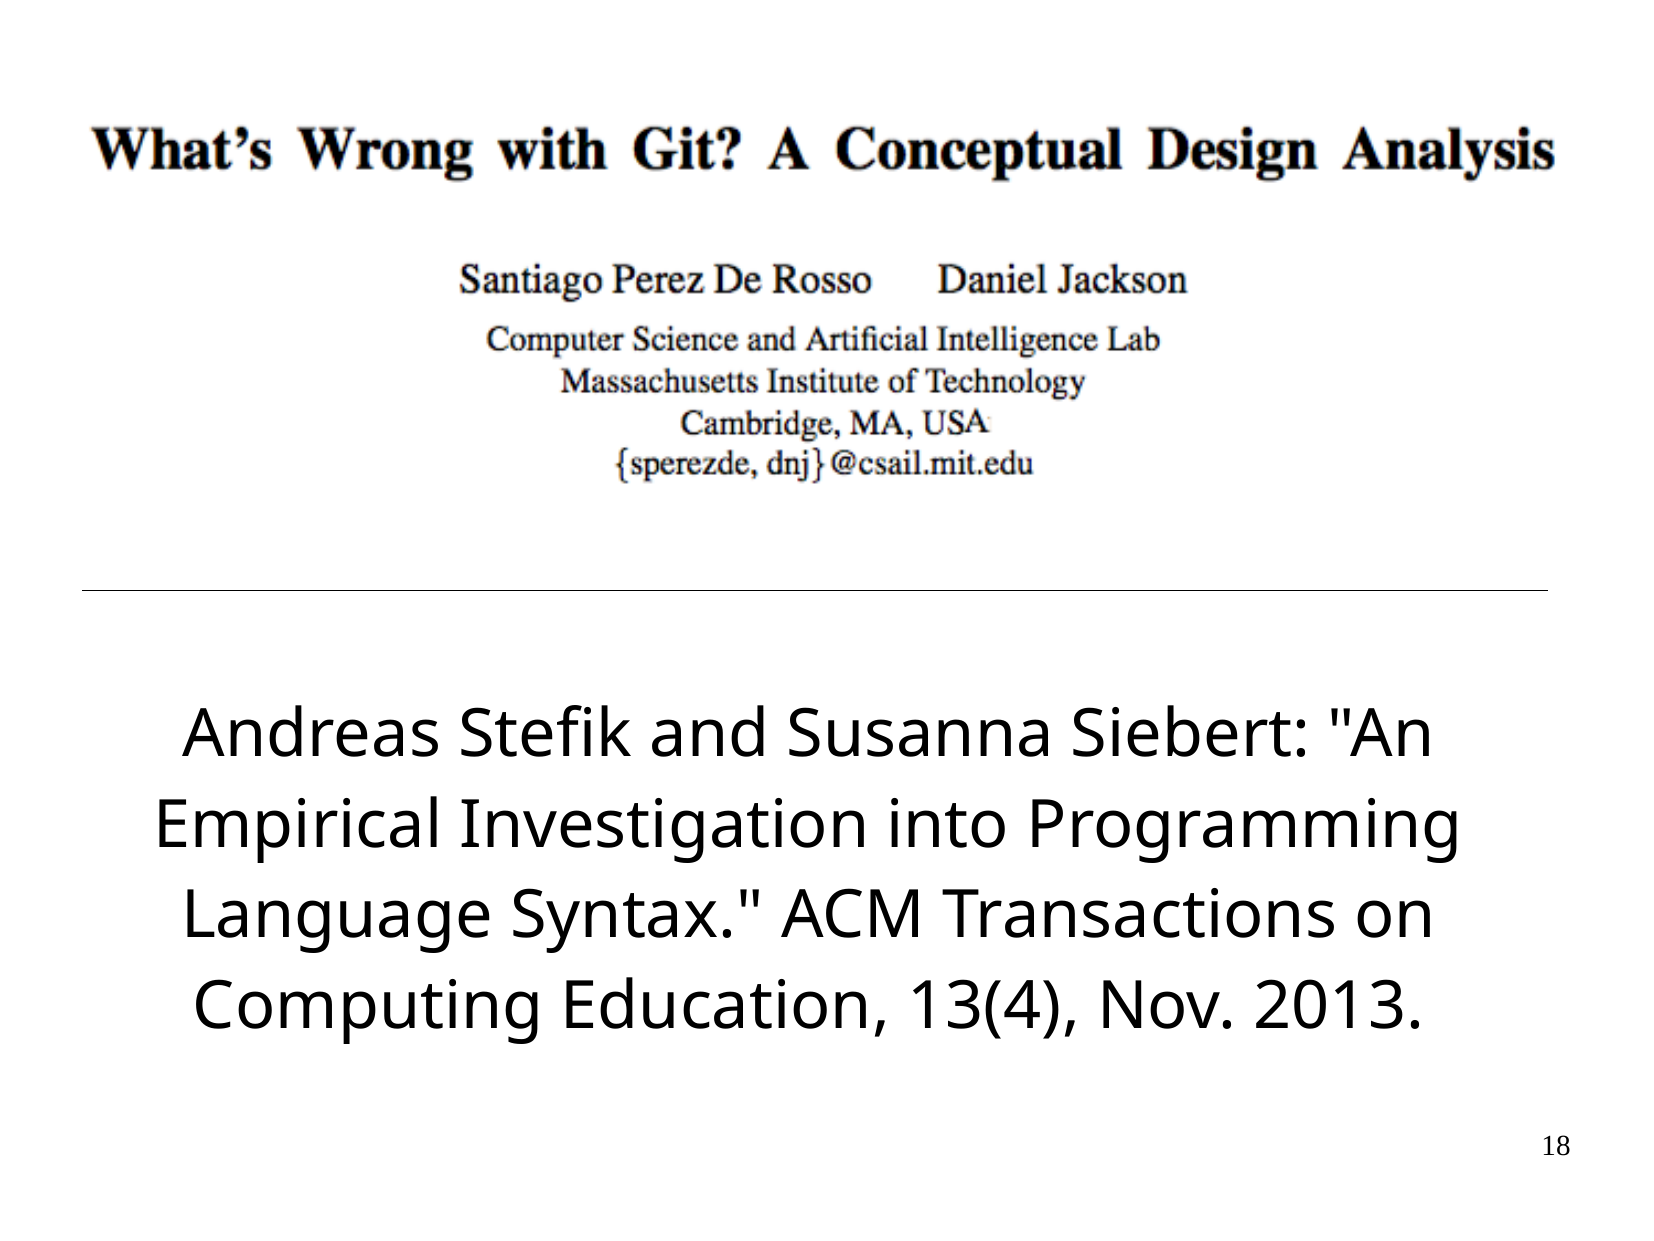

# Andreas Stefik and Susanna Siebert: "An Empirical Investigation into Programming Language Syntax." ACM Transactions on Computing Education, 13(4), Nov. 2013.
18